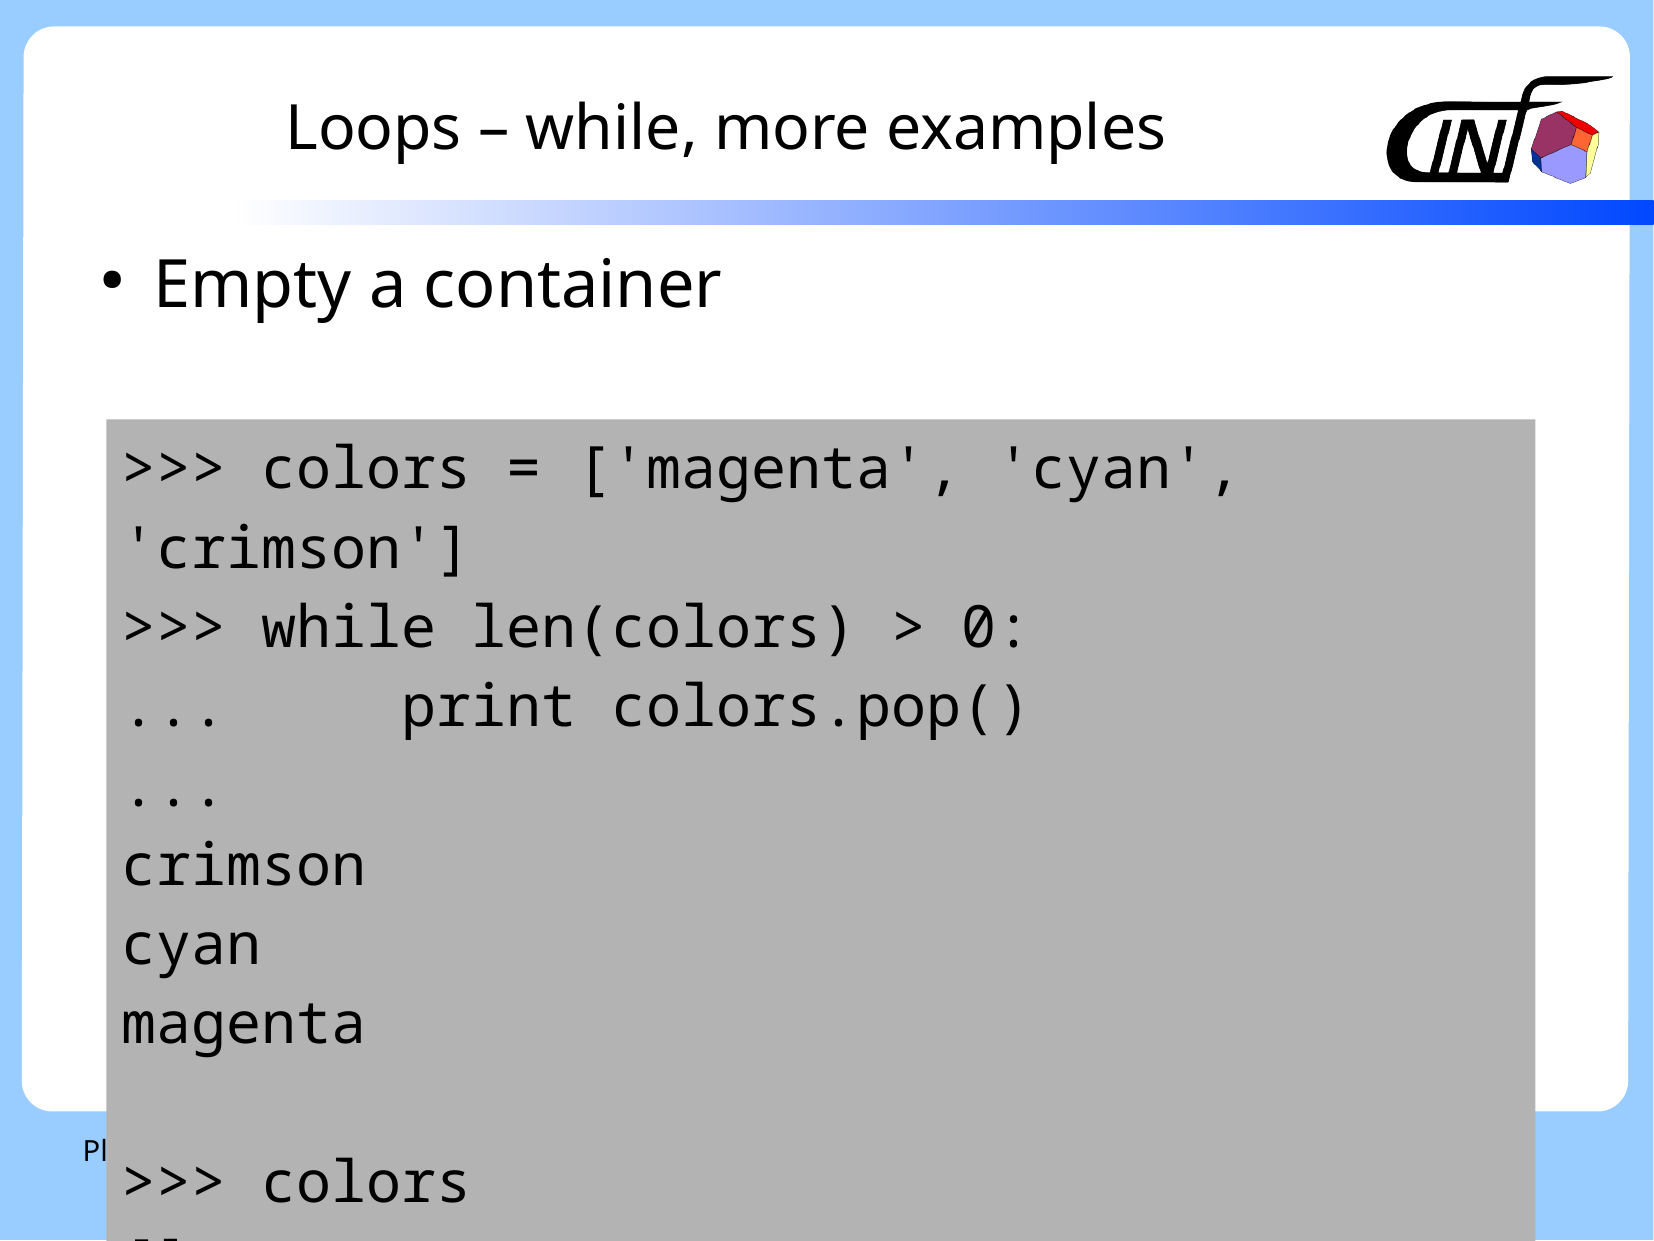

# Loops – while, more examples
Empty a container
>>> colors = ['magenta', 'cyan', 'crimson']
>>> while len(colors) > 0:
... print colors.pop()
...
crimson
cyan
magenta
>>> colors
[]